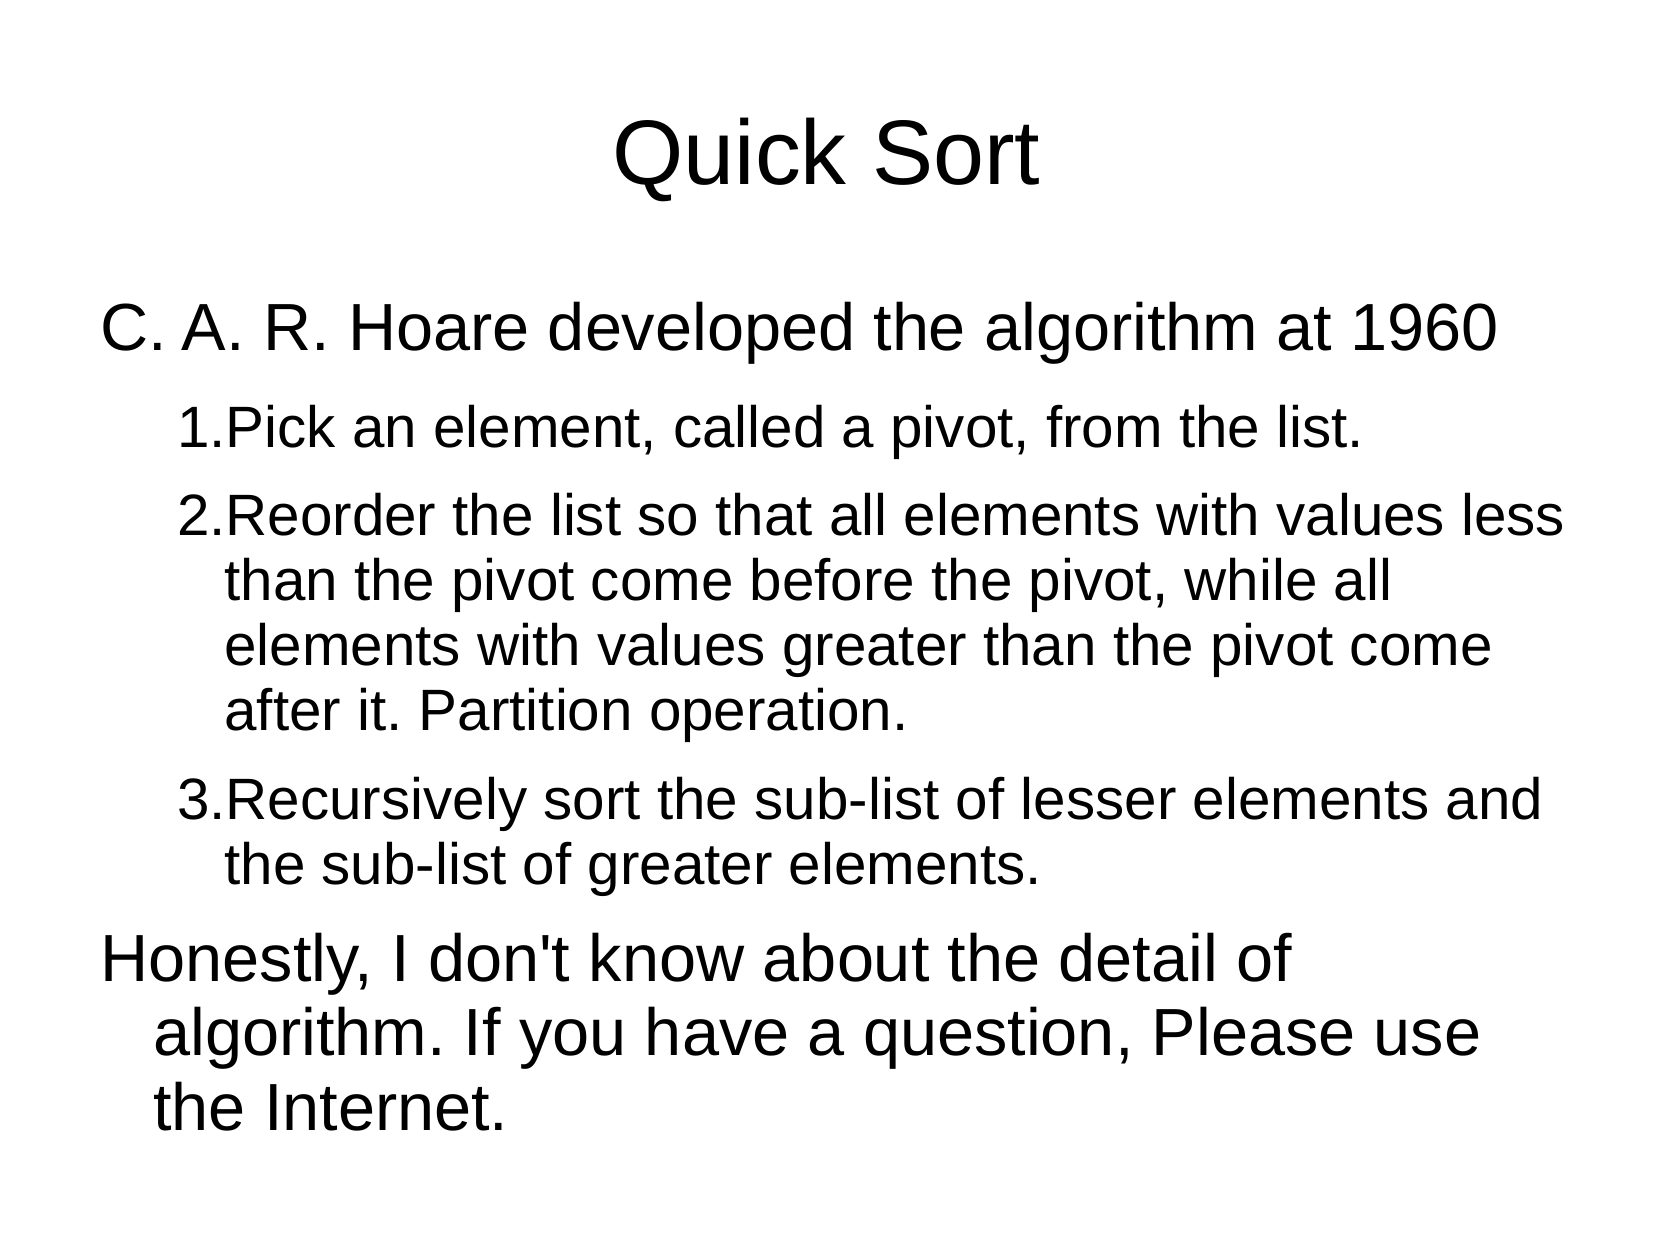

# Quick Sort
C. A. R. Hoare developed the algorithm at 1960
1.Pick an element, called a pivot, from the list.
2.Reorder the list so that all elements with values less than the pivot come before the pivot, while all elements with values greater than the pivot come after it. Partition operation.
3.Recursively sort the sub-list of lesser elements and the sub-list of greater elements.
Honestly, I don't know about the detail of algorithm. If you have a question, Please use the Internet.